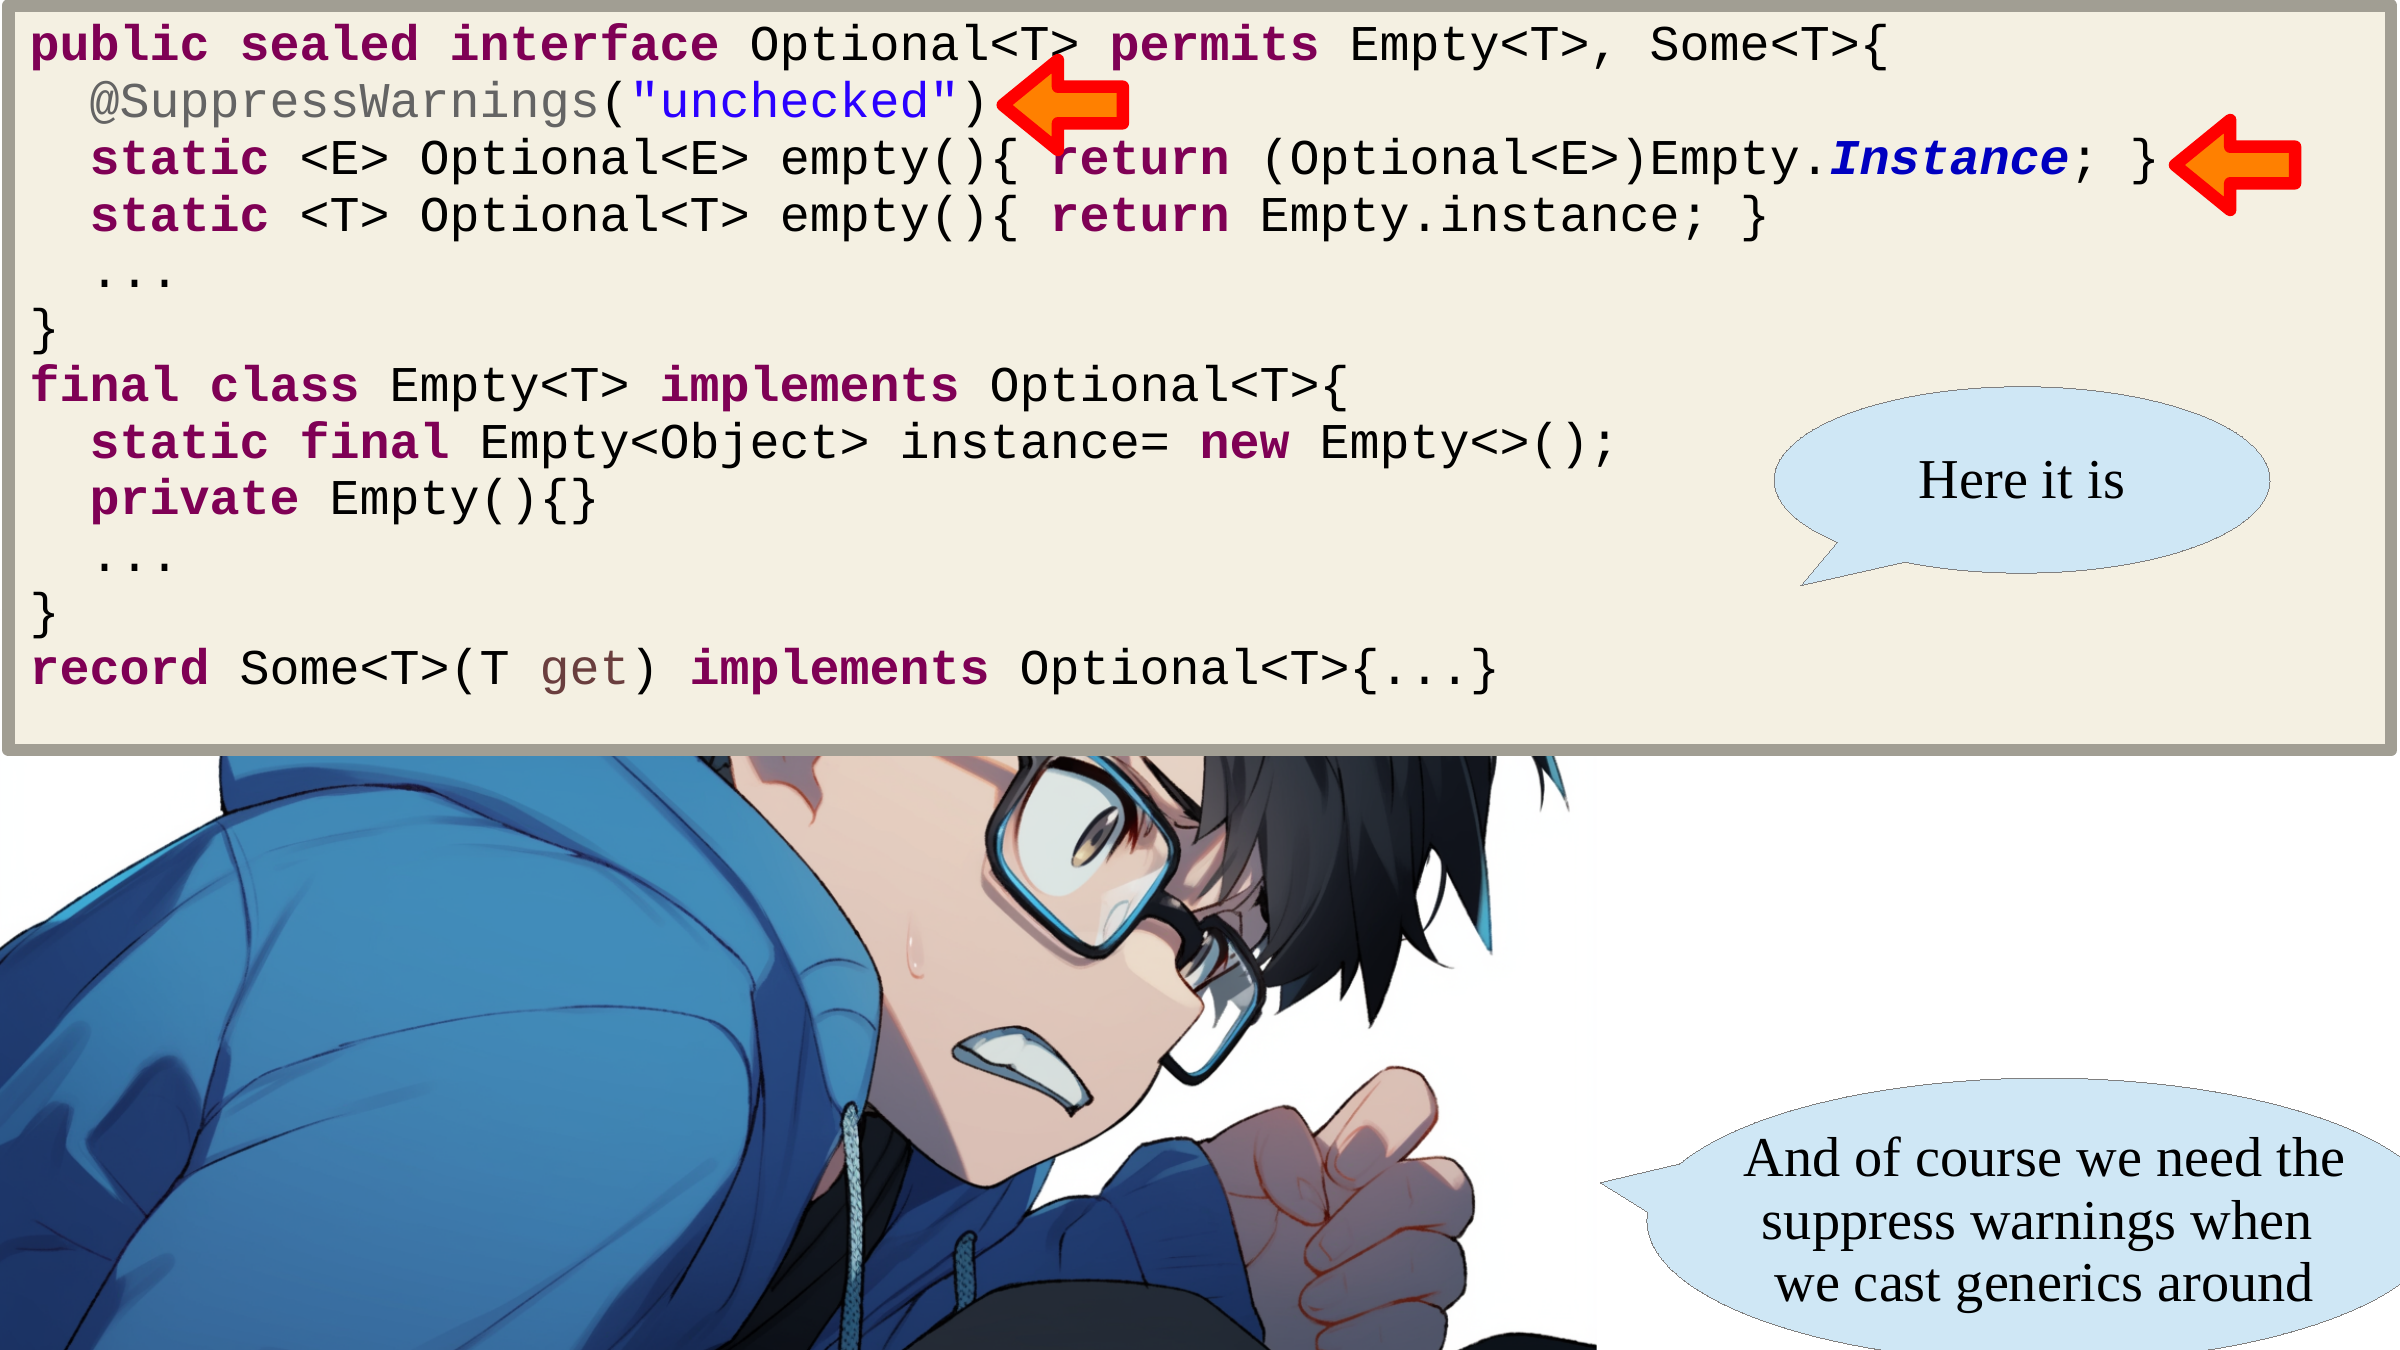

public sealed interface Optional<T> permits Empty<T>, Some<T>{
 @SuppressWarnings("unchecked")
 static <E> Optional<E> empty(){ return (Optional<E>)Empty.Instance; }
 static <T> Optional<T> empty(){ return Empty.instance; }
 ...
}
final class Empty<T> implements Optional<T>{
 static final Empty<Object> instance= new Empty<>();
 private Empty(){}
 ...
}
record Some<T>(T get) implements Optional<T>{...}
Here it is
And of course we need the
suppress warnings when
we cast generics around